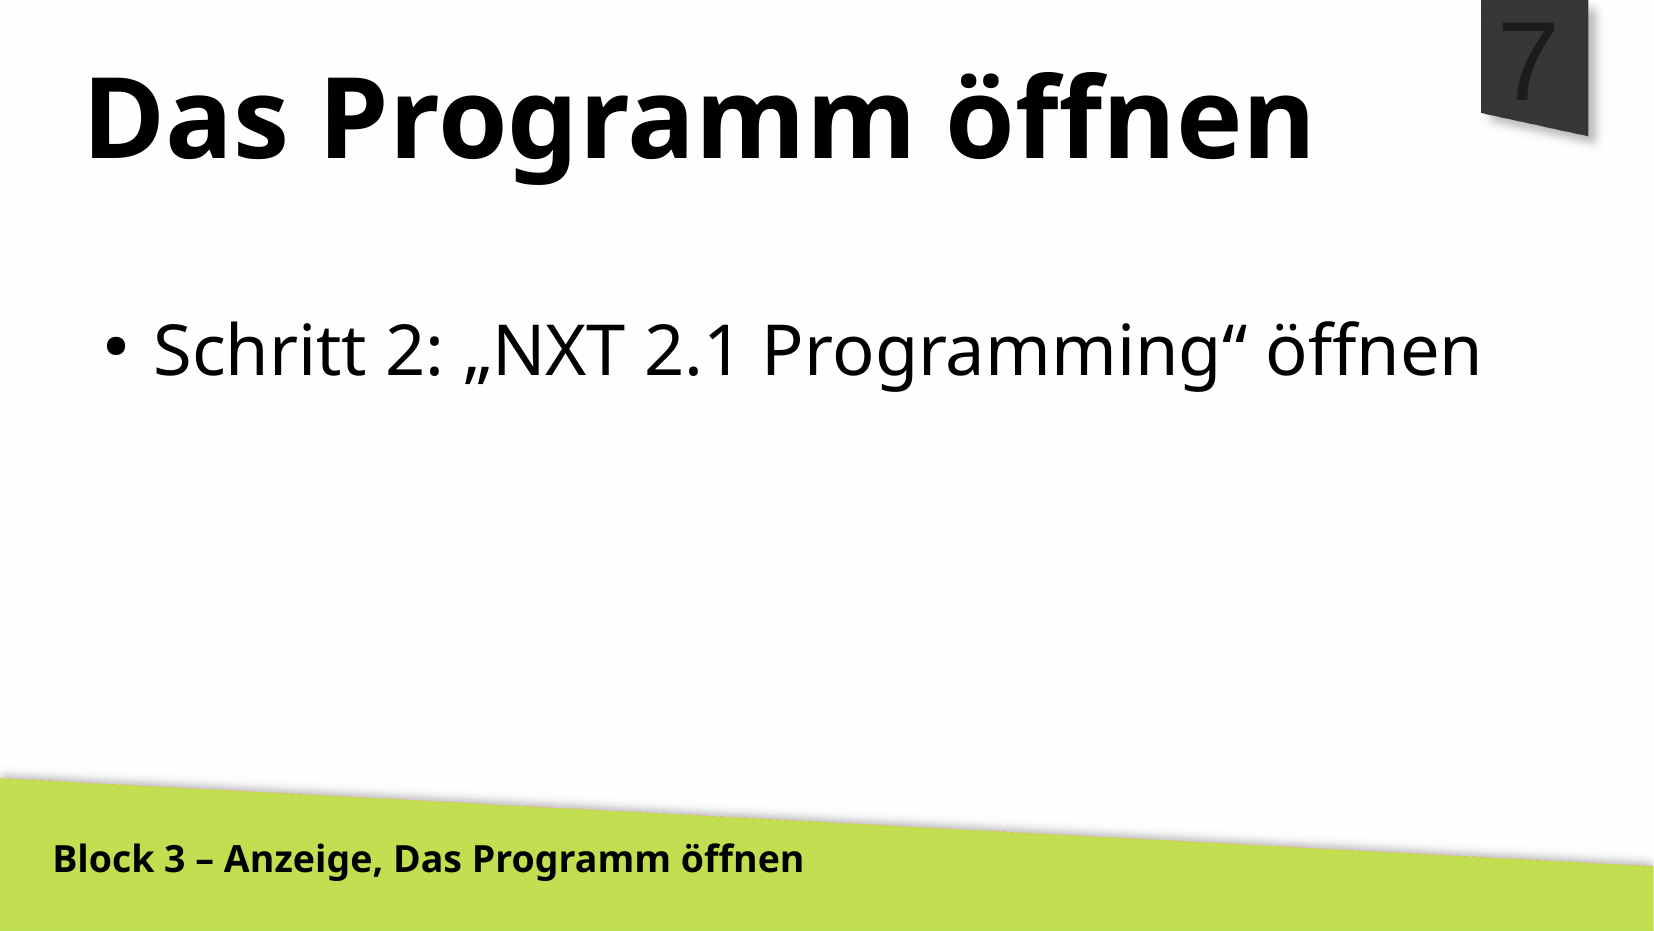

# Das Programm öffnen
Schritt 2: „NXT 2.1 Programming“ öffnen
Block 3 – Anzeige, Das Programm öffnen